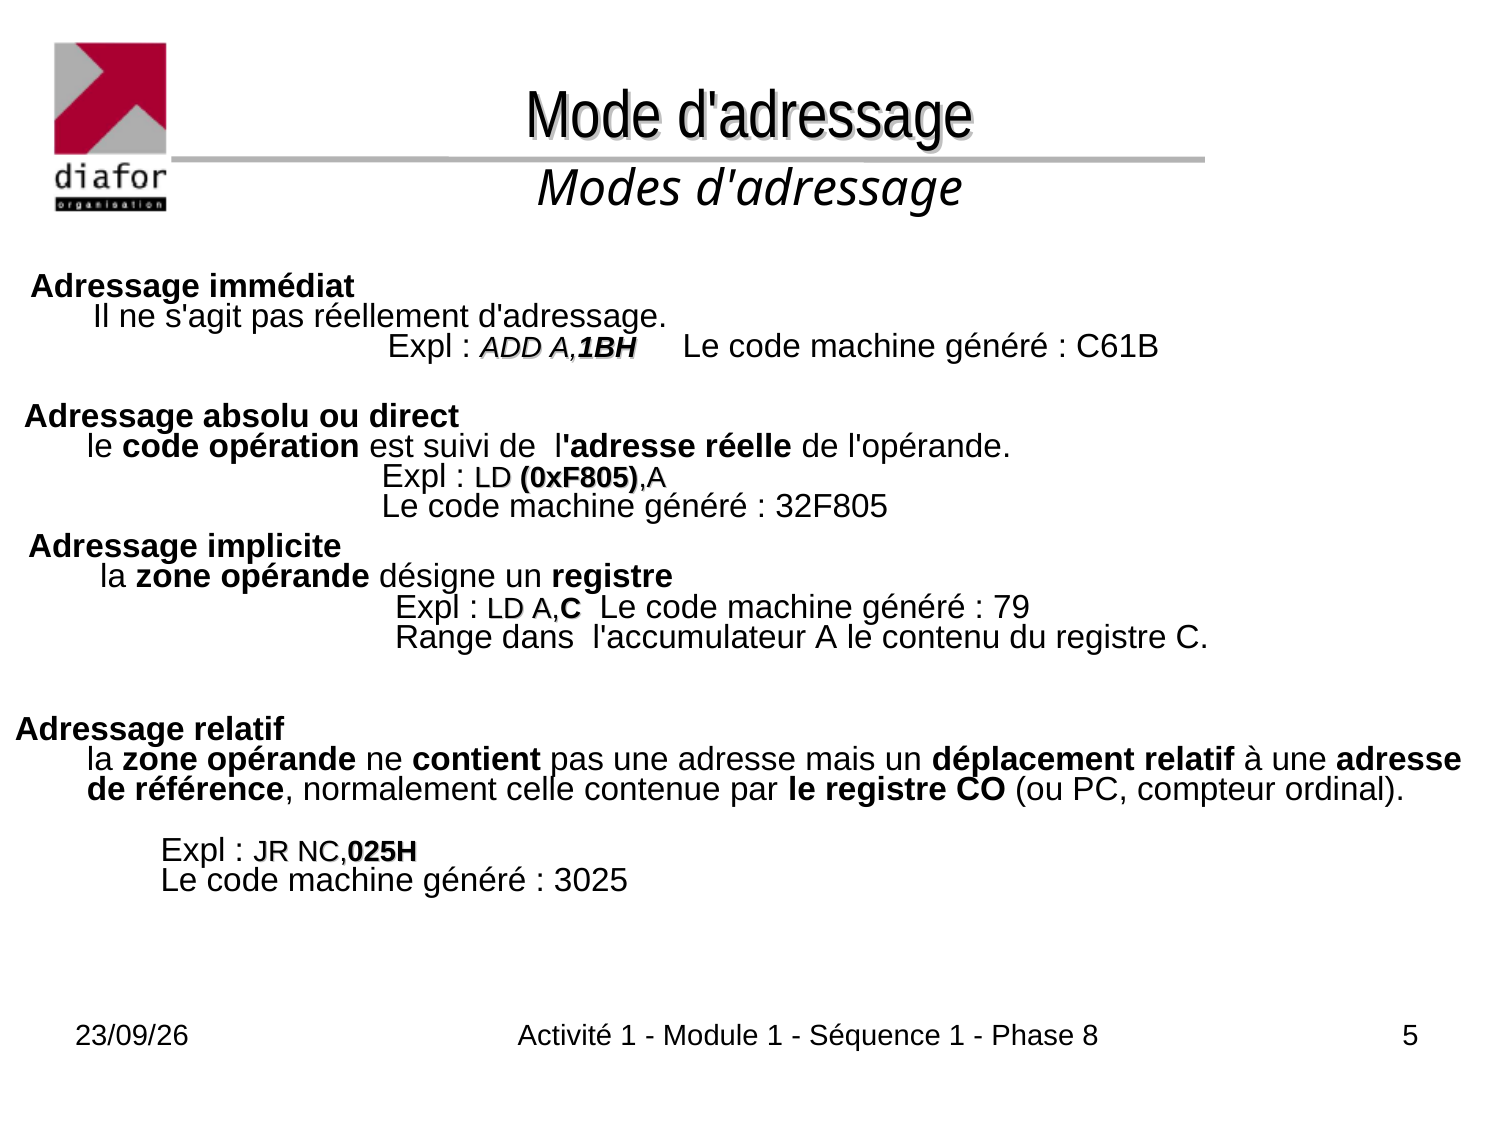

# Mode d'adressage Modes d'adressage
 Adressage immédiat
	Il ne s'agit pas réellement d'adressage.
					Expl : ADD A,1BH	Le code machine généré : C61B
 Adressage absolu ou direct
	le code opération est suivi de l'adresse réelle de l'opérande.
					Expl : LD (0xF805),A
					Le code machine généré : 32F805
Adressage implicite
	la zone opérande désigne un registre
					Expl : LD A,C Le code machine généré : 79
					Range dans l'accumulateur A le contenu du registre C.
Adressage relatif
	la zone opérande ne contient pas une adresse mais un déplacement relatif à une adresse
	de référence, normalement celle contenue par le registre CO (ou PC, compteur ordinal).
	 	Expl : JR NC,025H
		Le code machine généré : 3025
Activité 1 - Module 1 - Séquence 1 - Phase 8
5